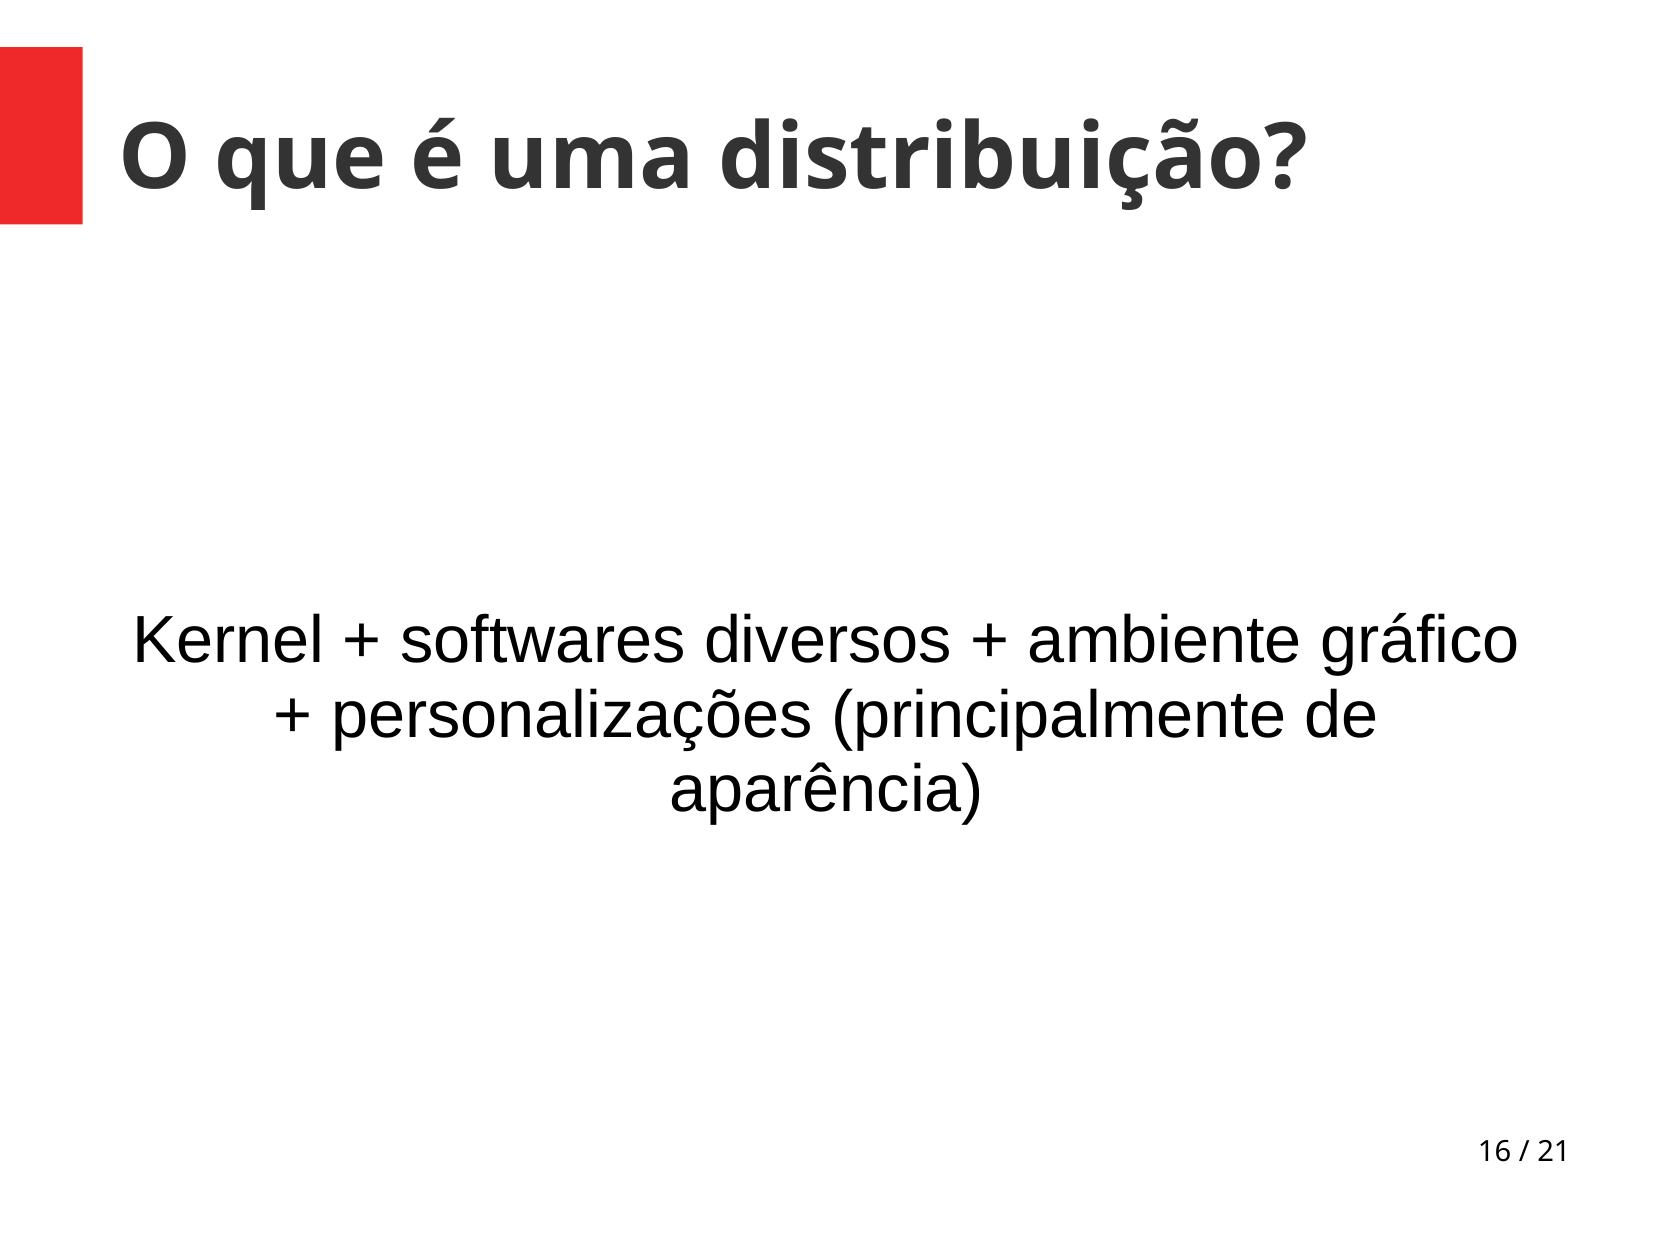

# O que é uma distribuição?
Kernel + softwares diversos + ambiente gráfico + personalizações (principalmente de aparência)
16